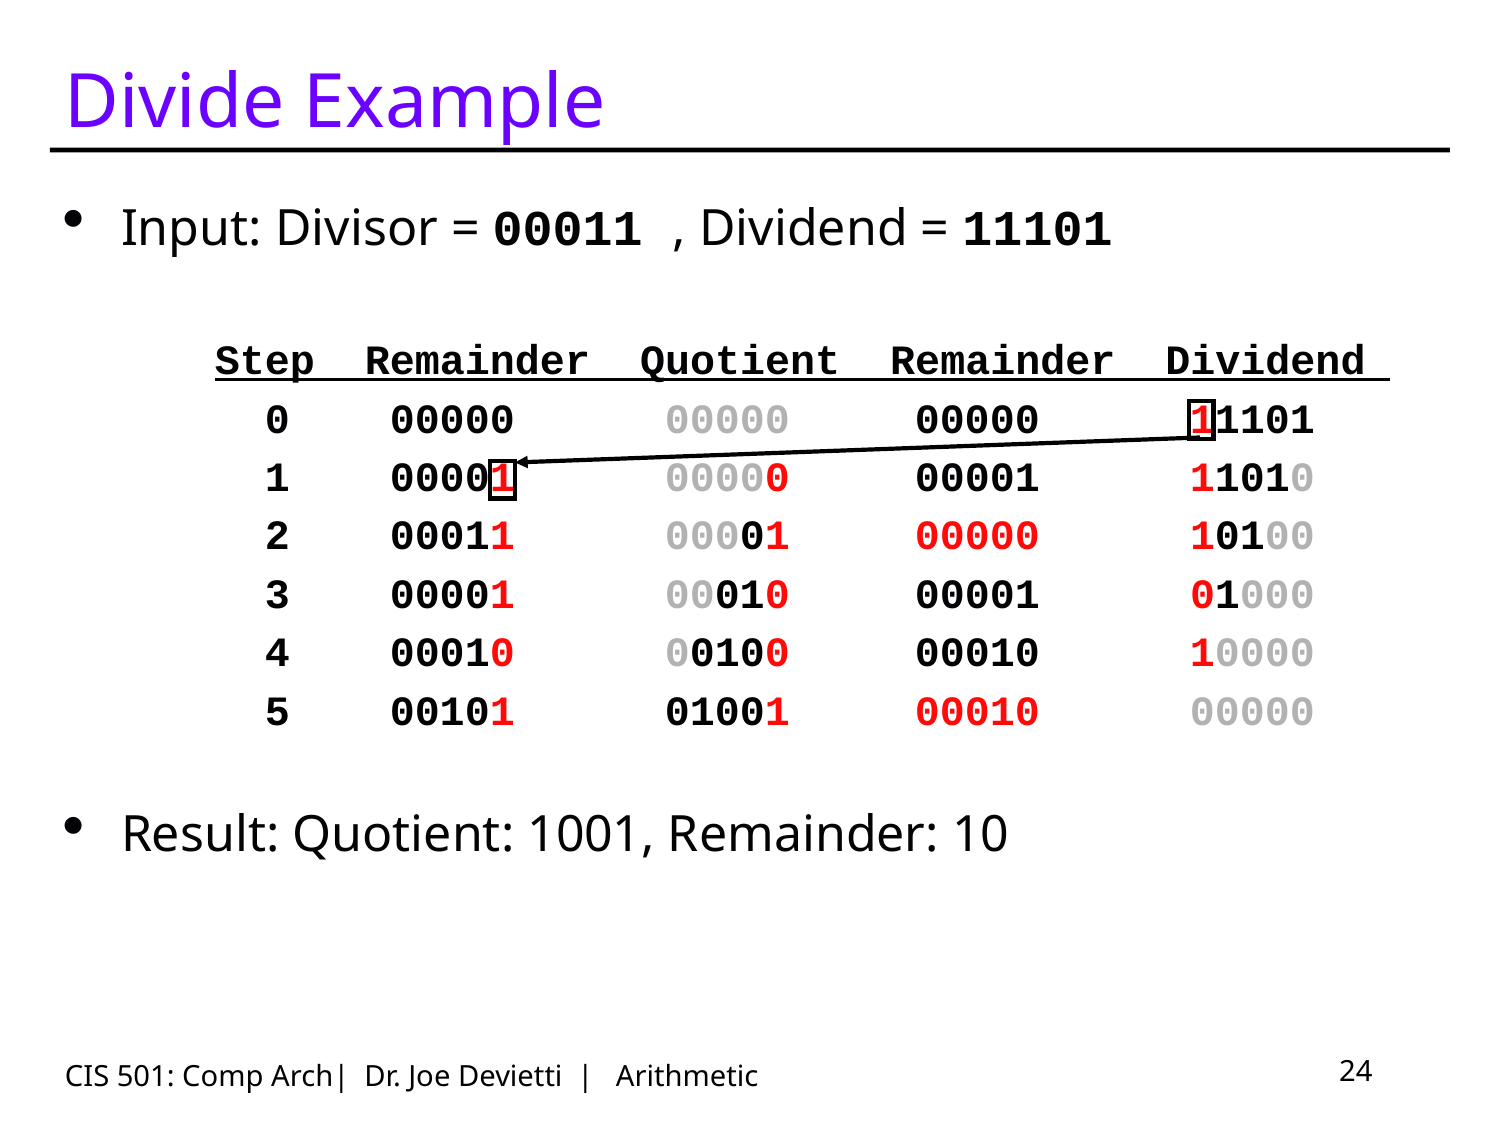

Divide Example
Input: Divisor = 00011 , Dividend = 11101
Step Remainder Quotient Remainder Dividend
 0 00000 00000 00000 11101
 1 00001 00000 00001 11010
 2 00011 00001 00000 10100
 3 00001 00010 00001 01000
 4 00010 00100 00010 10000
 5 00101 01001 00010 00000
Result: Quotient: 1001, Remainder: 10
CIS 501: Comp Arch| Dr. Joe Devietti | Arithmetic